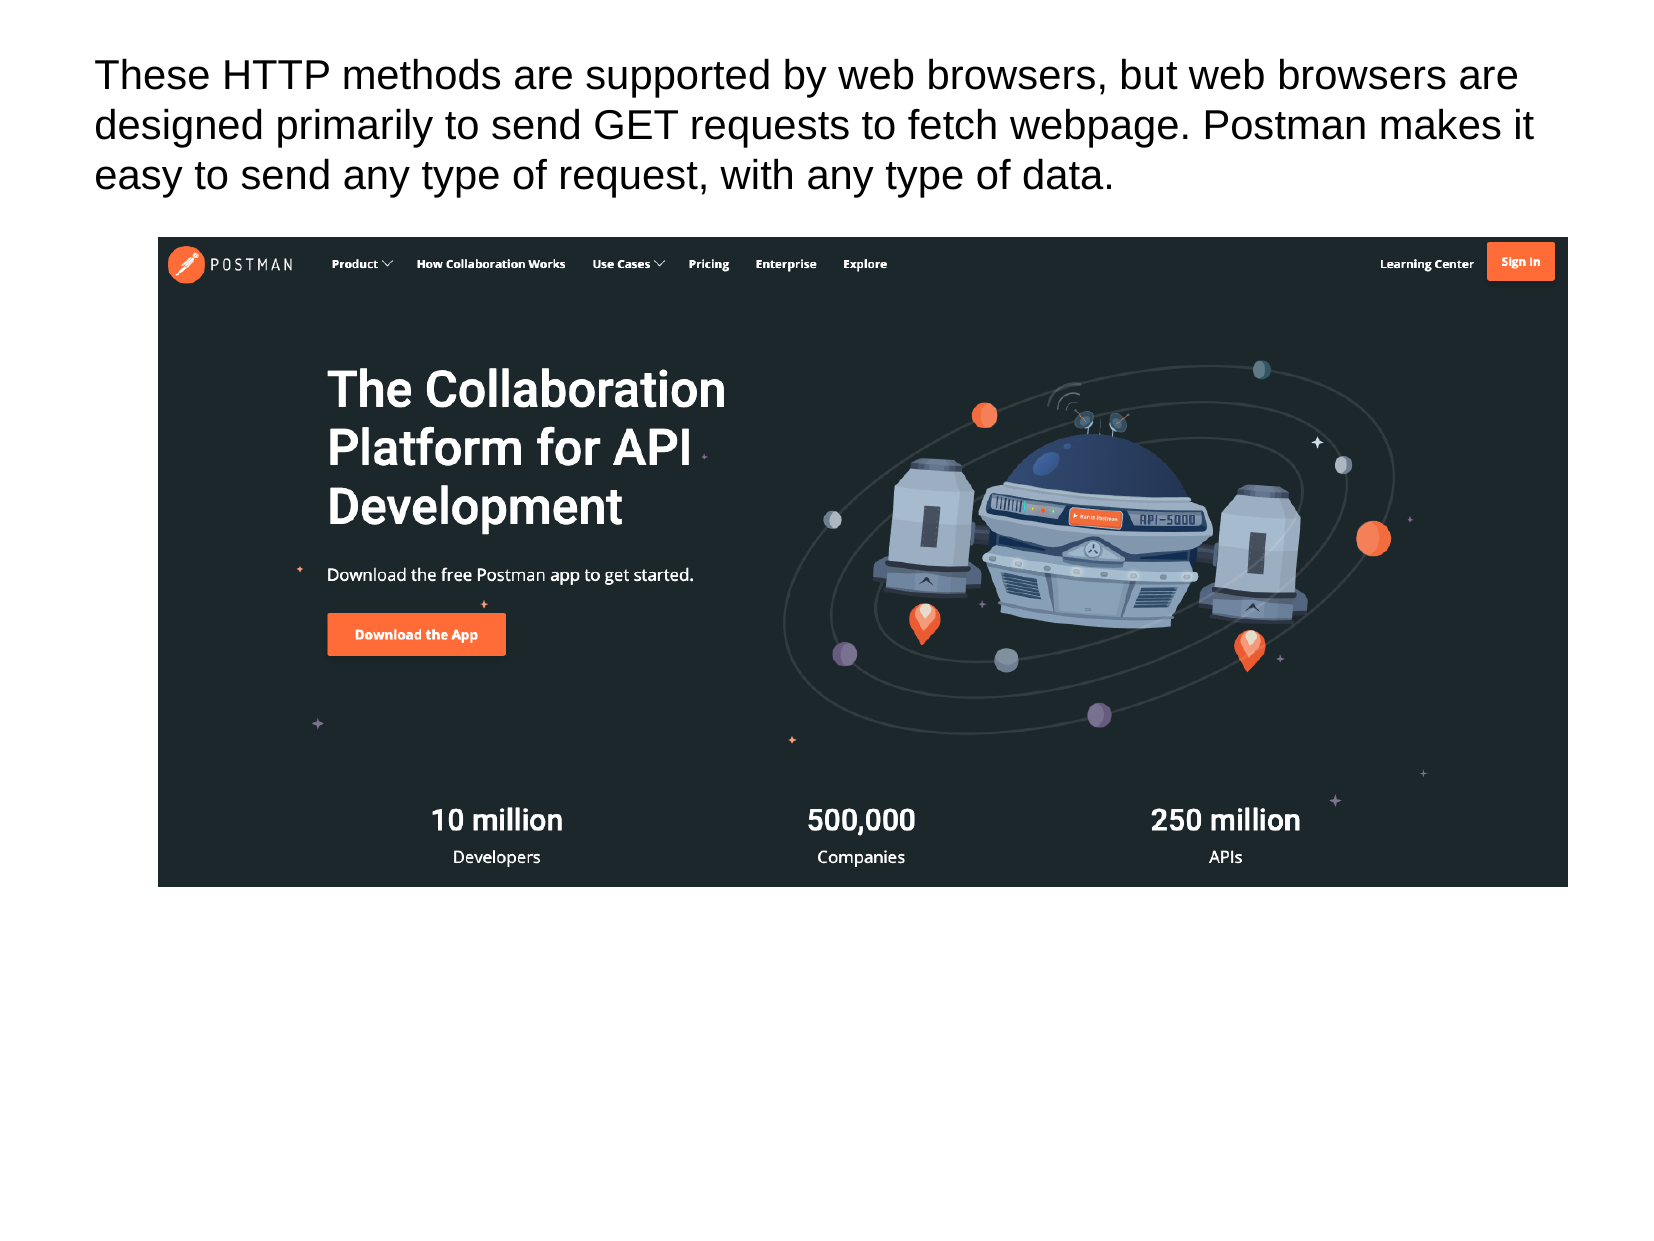

These HTTP methods are supported by web browsers, but web browsers are designed primarily to send GET requests to fetch webpage. Postman makes it easy to send any type of request, with any type of data.